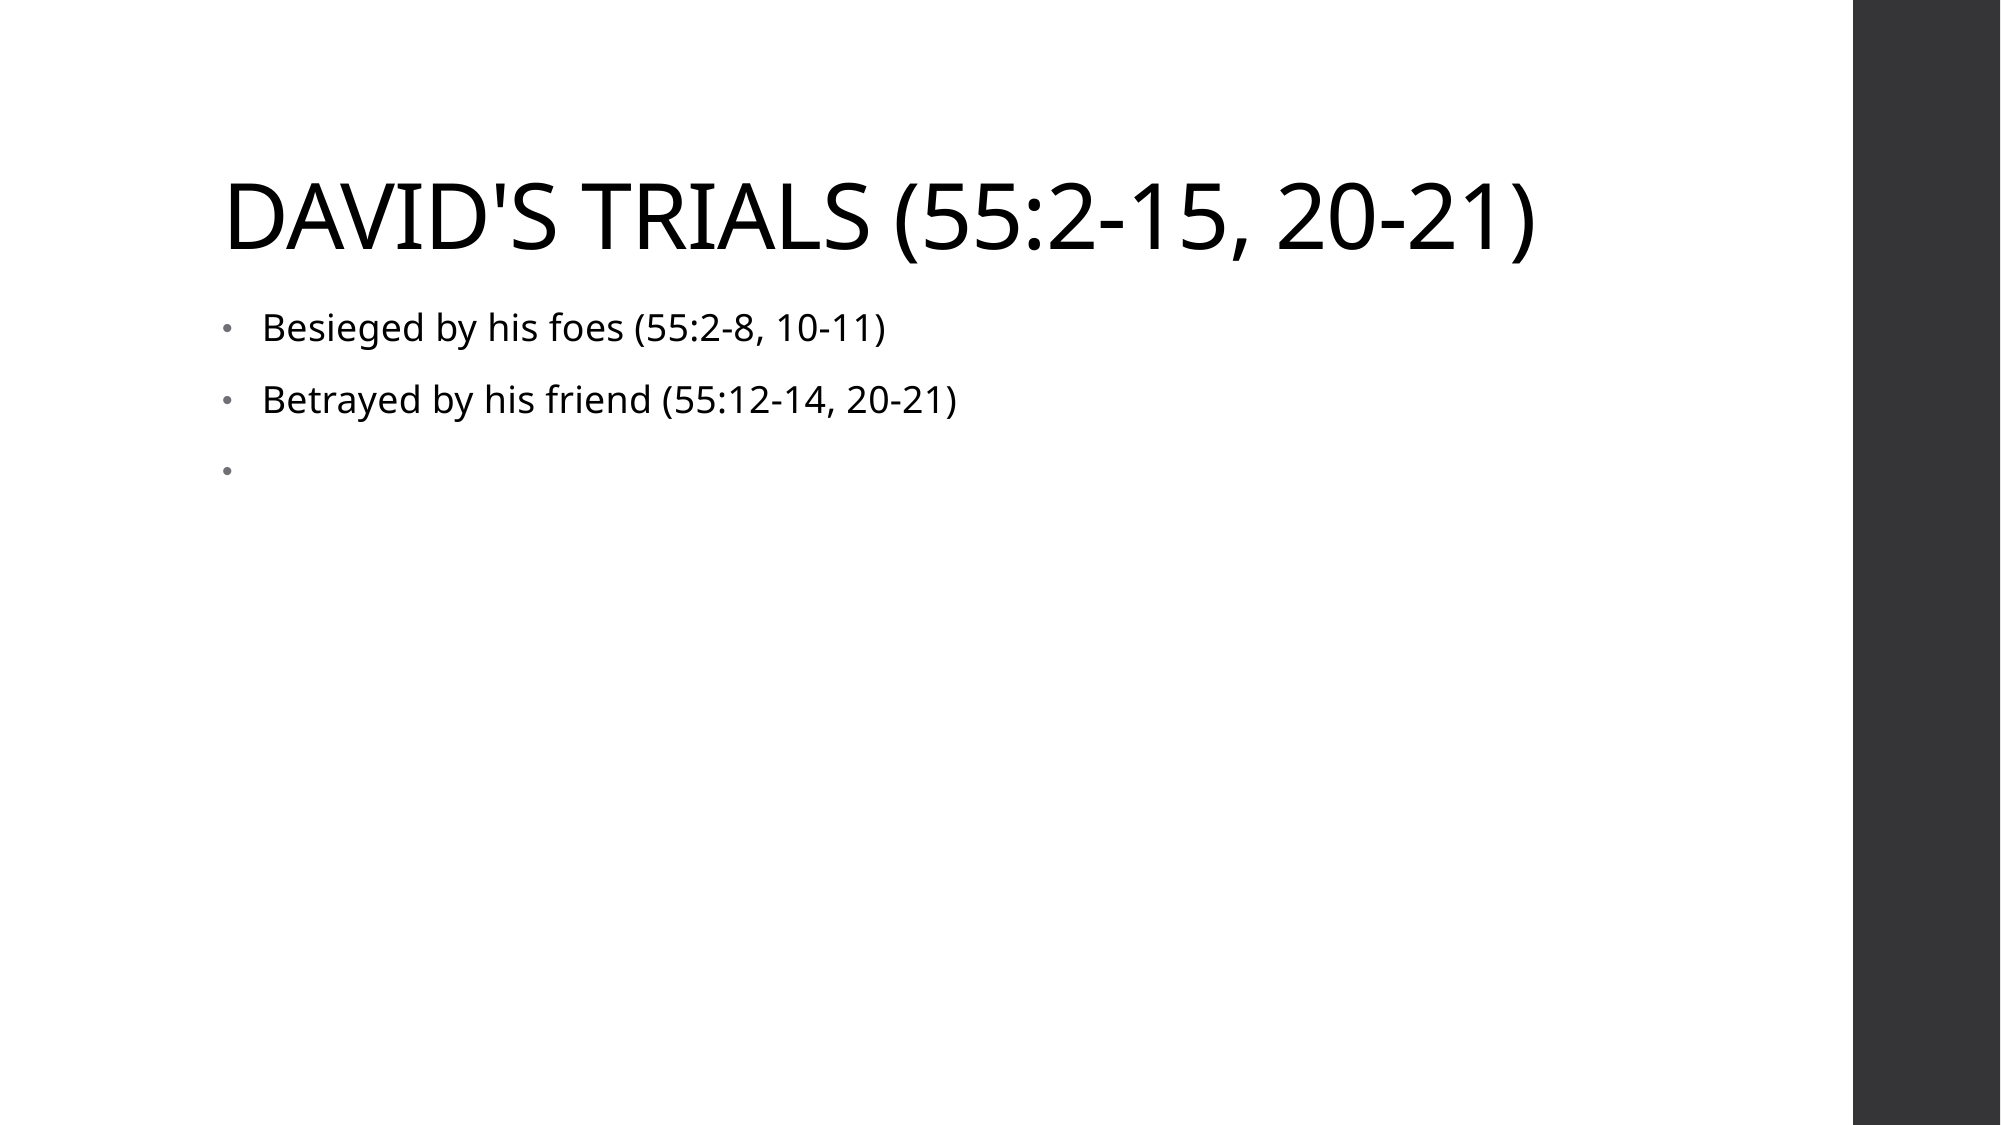

# DAVID'S TRIALS (55:2-15, 20-21)
 Besieged by his foes (55:2-8, 10-11)
 Betrayed by his friend (55:12-14, 20-21)